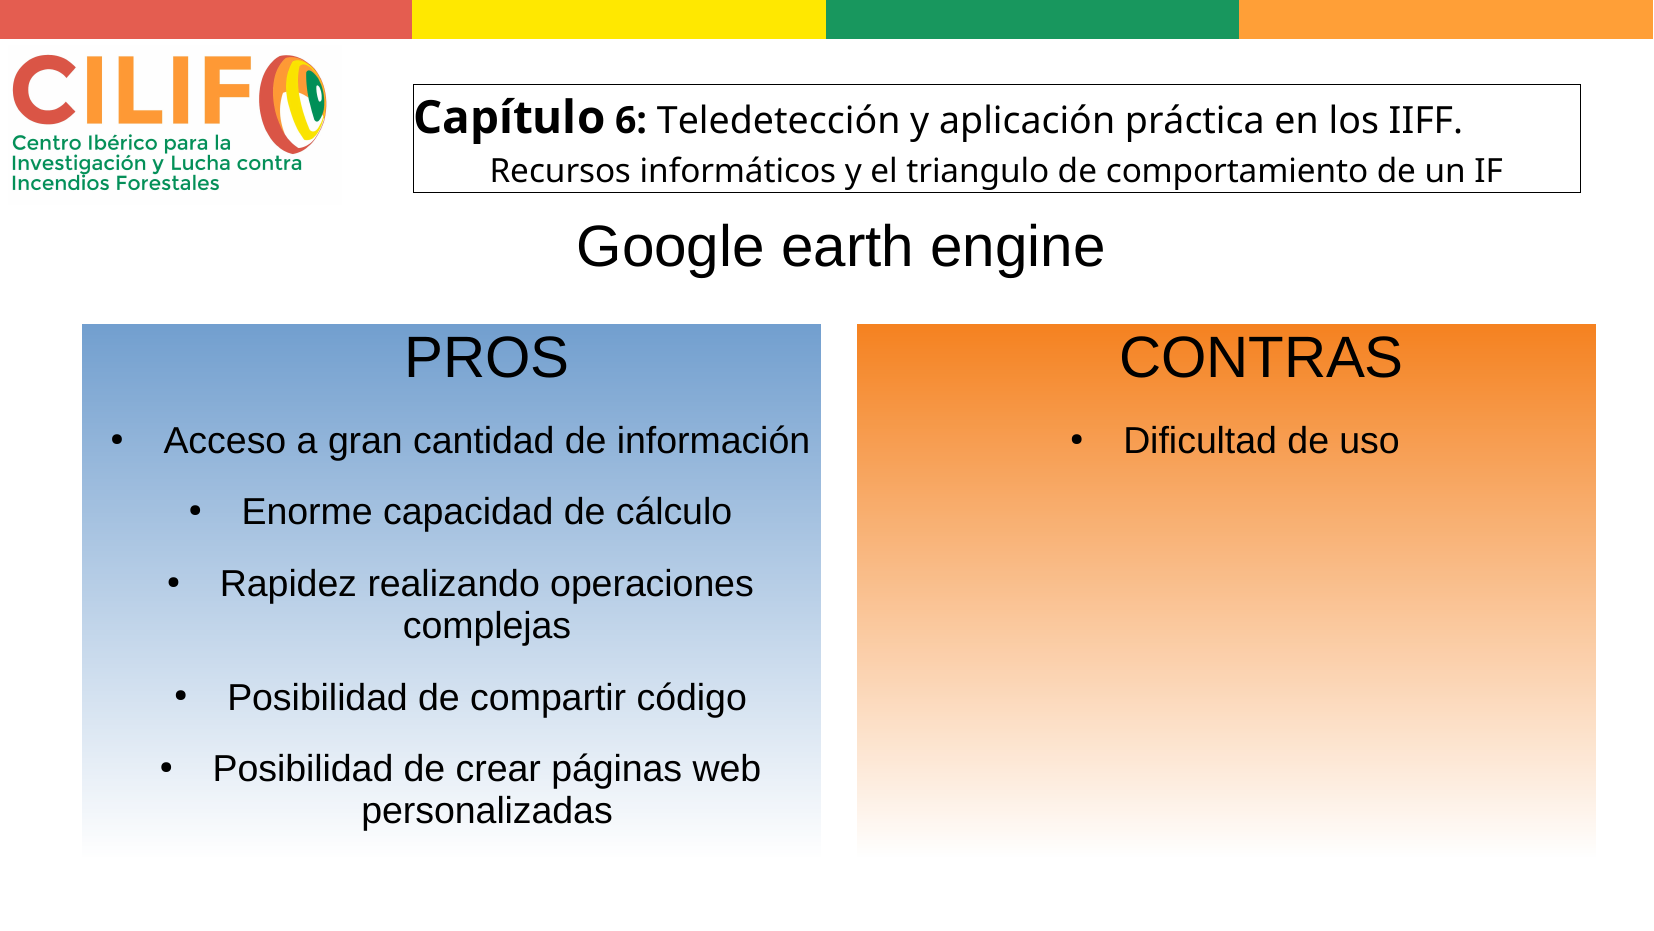

# Google earth engine
PROS
Acceso a gran cantidad de información
Enorme capacidad de cálculo
Rapidez realizando operaciones complejas
Posibilidad de compartir código
Posibilidad de crear páginas web personalizadas
CONTRAS
Dificultad de uso